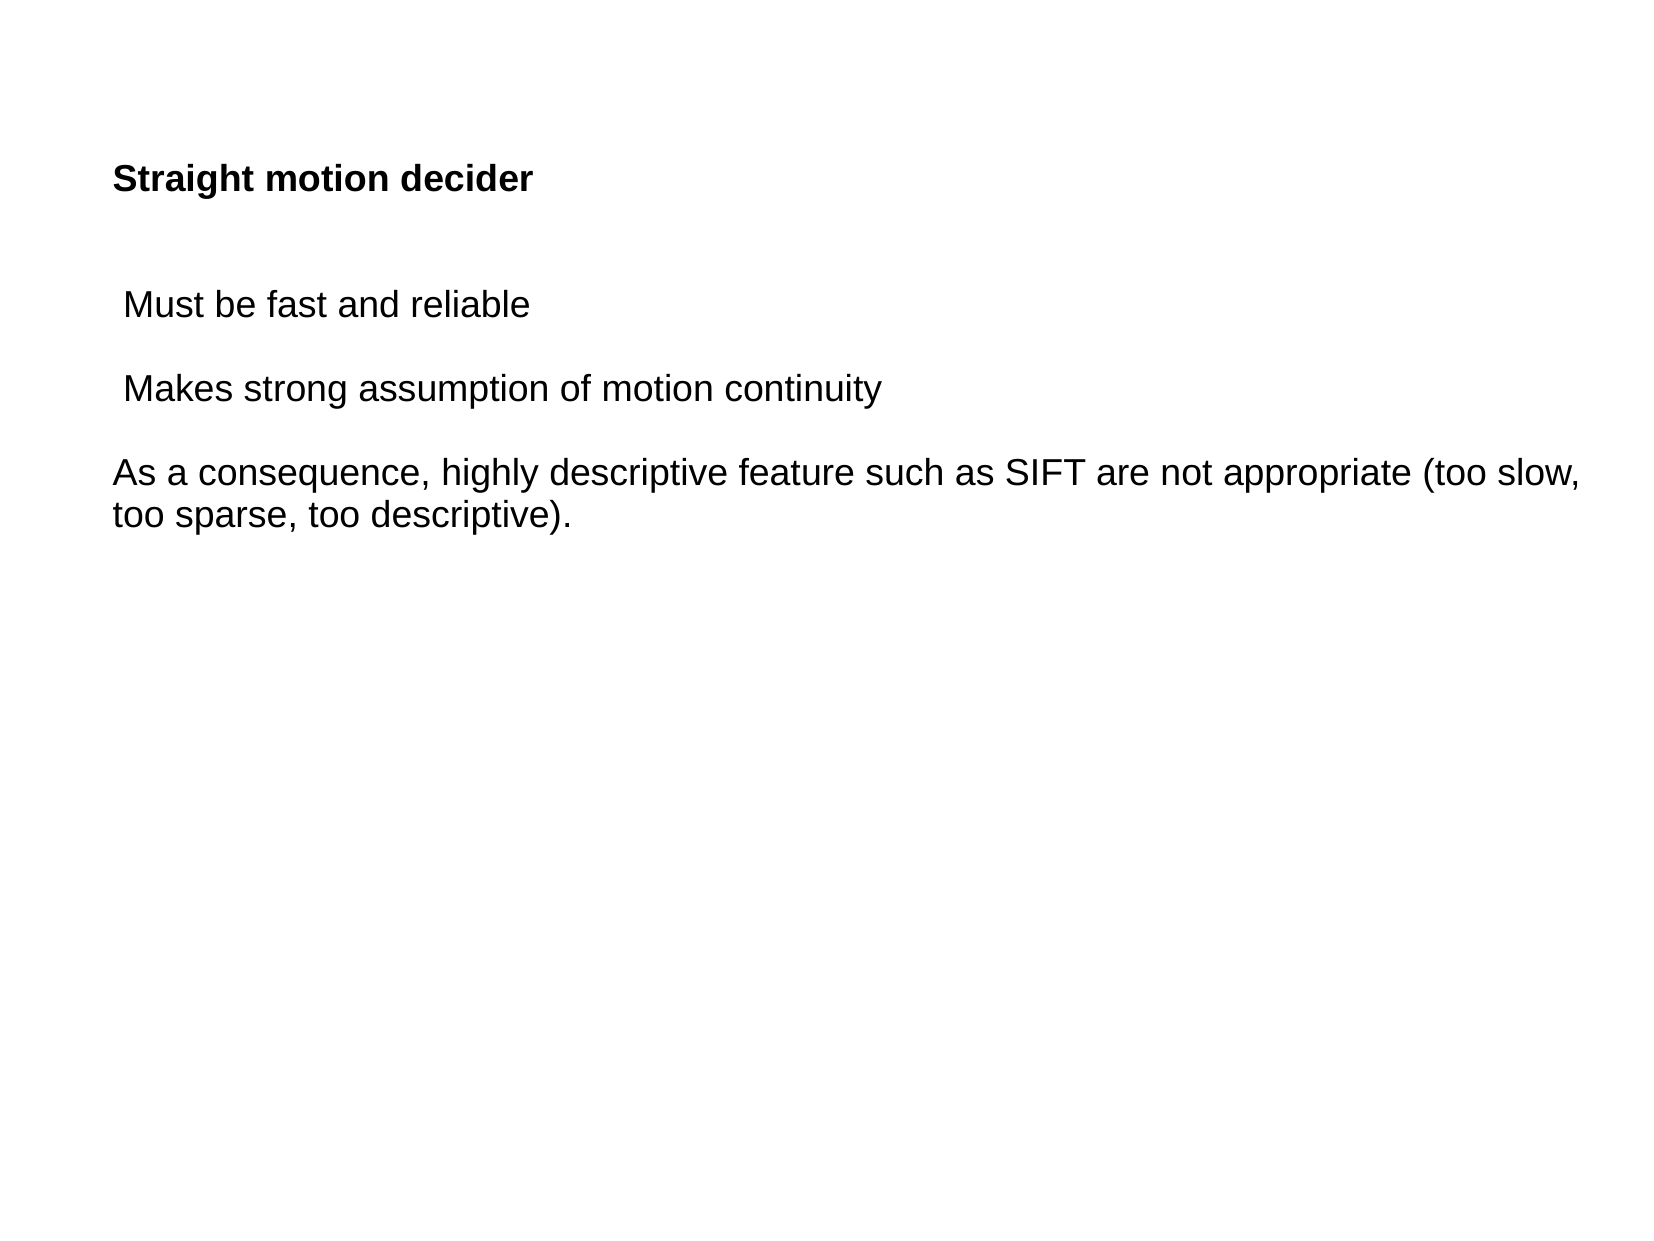

Straight motion decider
 Must be fast and reliable
 Makes strong assumption of motion continuity
As a consequence, highly descriptive feature such as SIFT are not appropriate (too slow, too sparse, too descriptive).